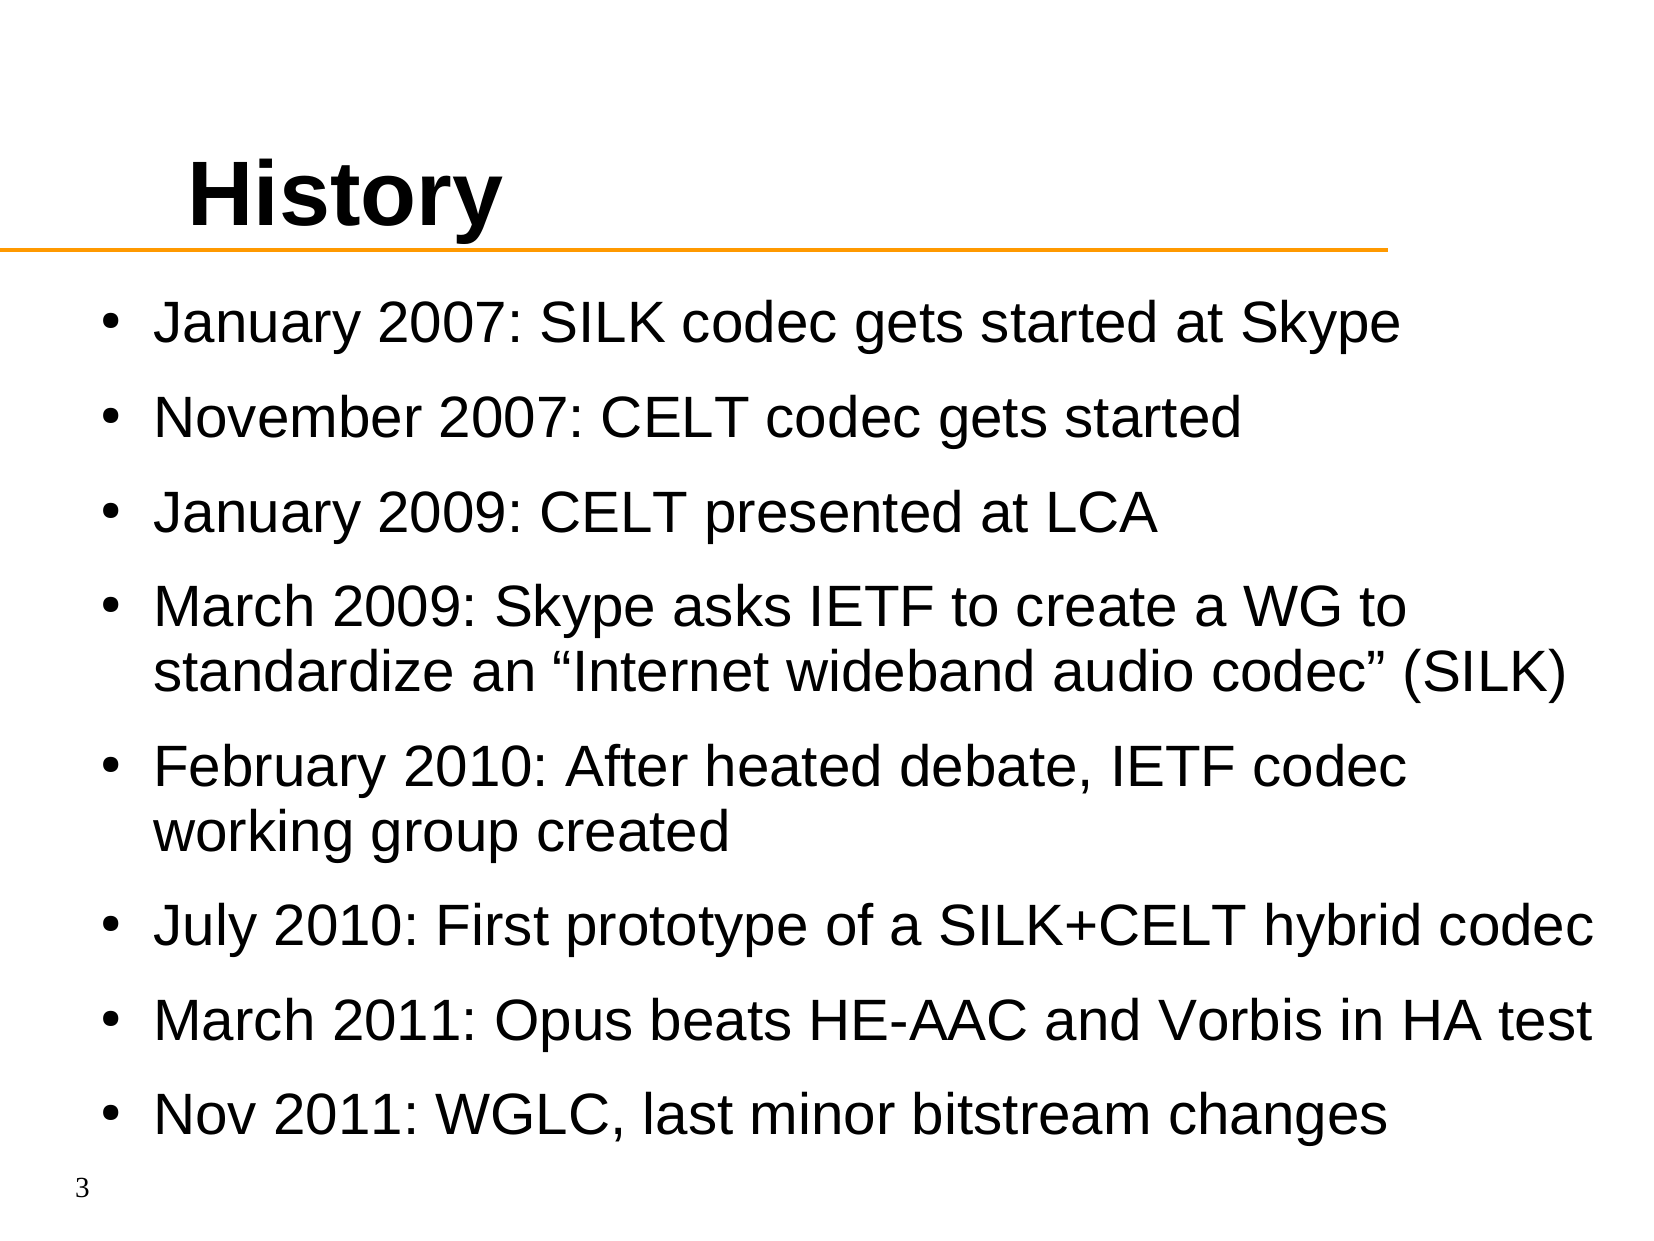

# History
January 2007: SILK codec gets started at Skype
November 2007: CELT codec gets started
January 2009: CELT presented at LCA
March 2009: Skype asks IETF to create a WG to standardize an “Internet wideband audio codec” (SILK)
February 2010: After heated debate, IETF codec working group created
July 2010: First prototype of a SILK+CELT hybrid codec
March 2011: Opus beats HE-AAC and Vorbis in HA test
Nov 2011: WGLC, last minor bitstream changes
3